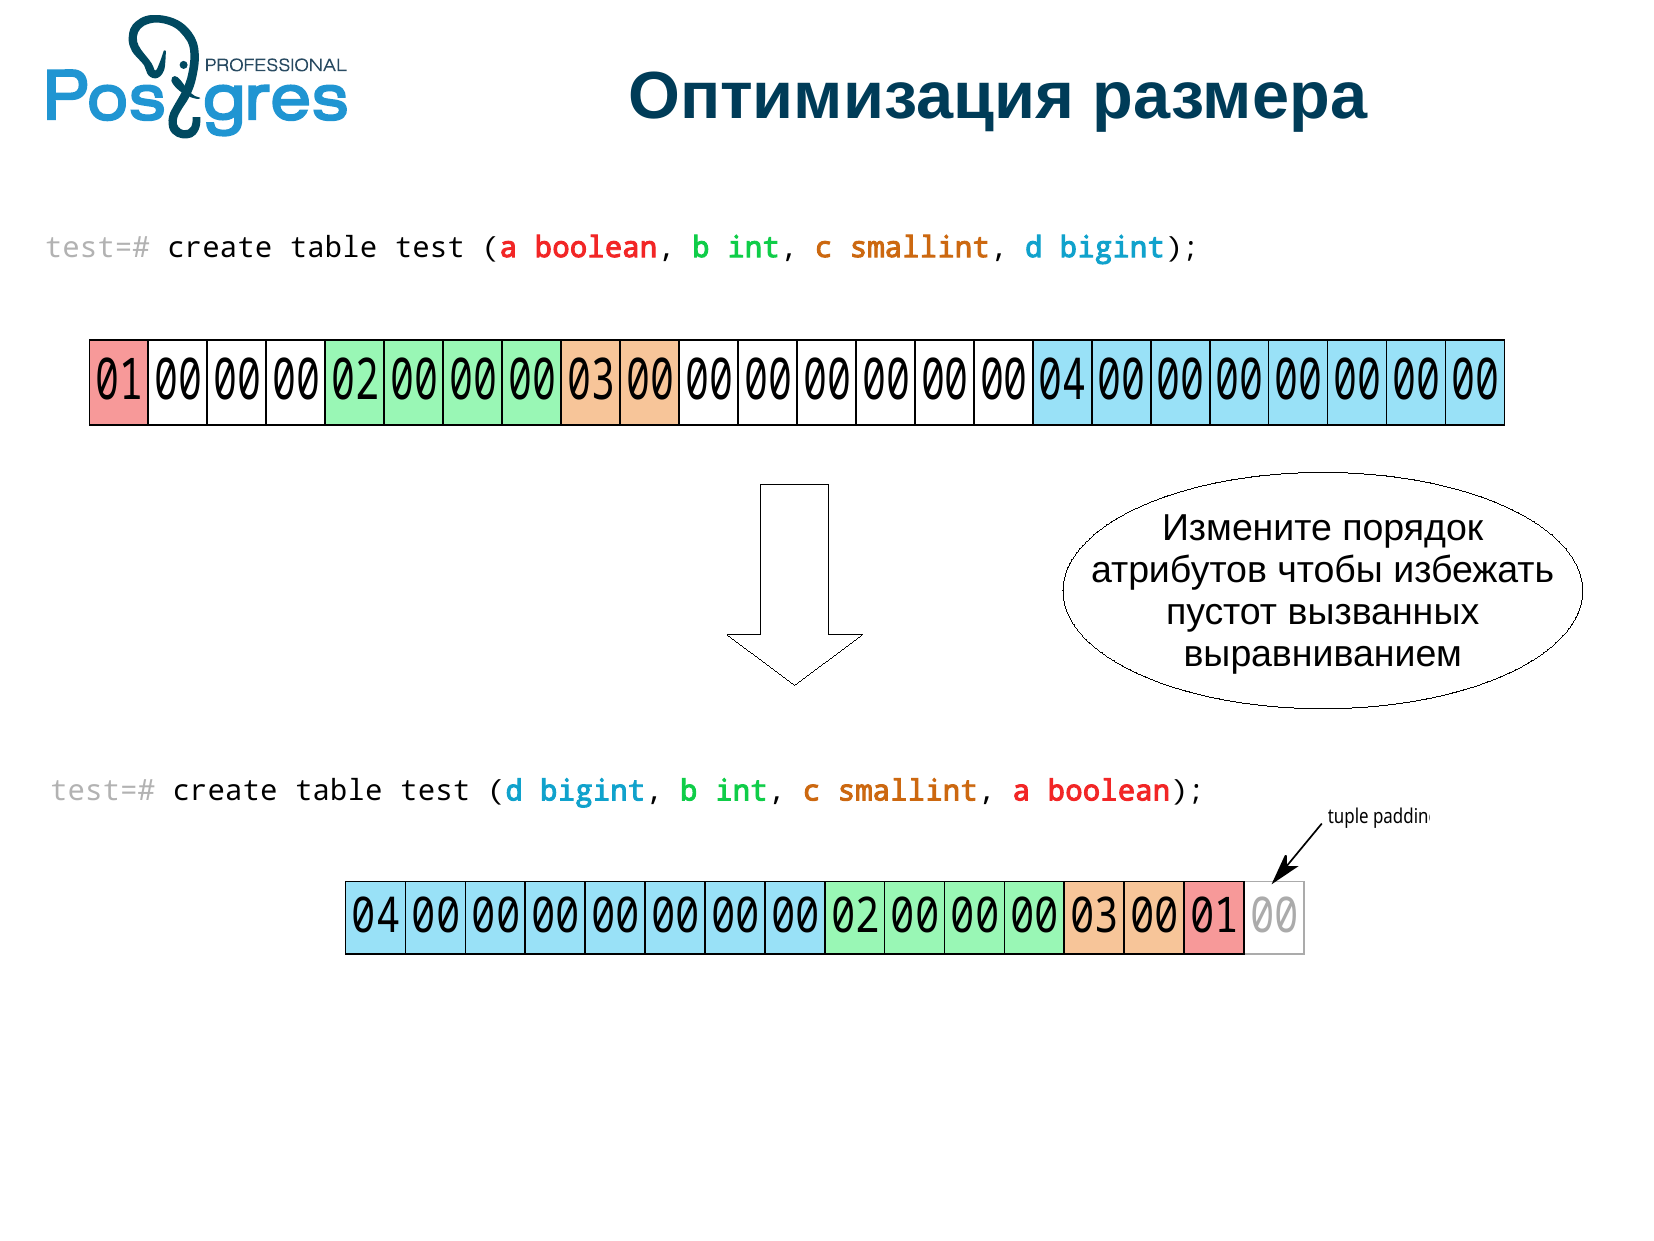

# Оптимизация размера
test=# create table test (a boolean, b int, c smallint, d bigint);
Измените порядок
атрибутов чтобы избежать
пустот вызванных
выравниванием
test=# create table test (d bigint, b int, c smallint, a boolean);